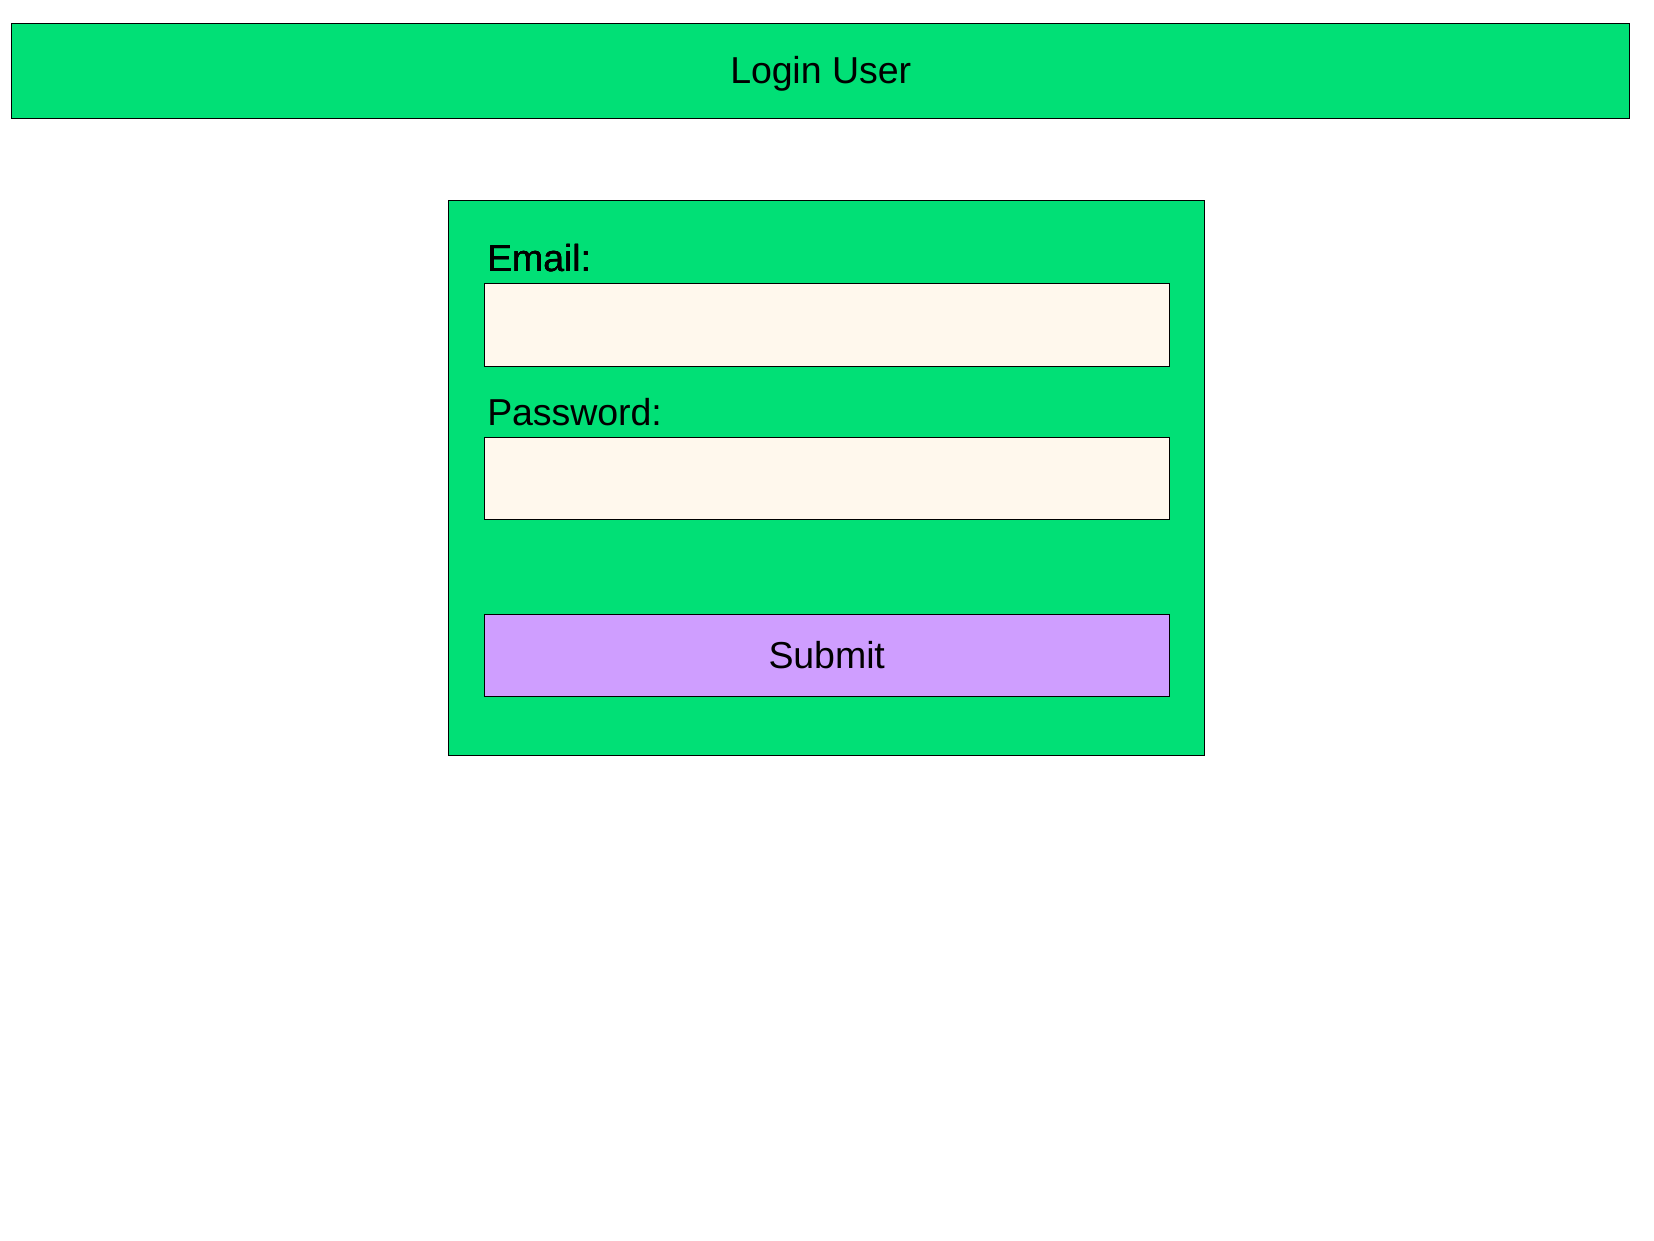

Login User
Email:
Email:
Email:
Email:
Password:
Submit